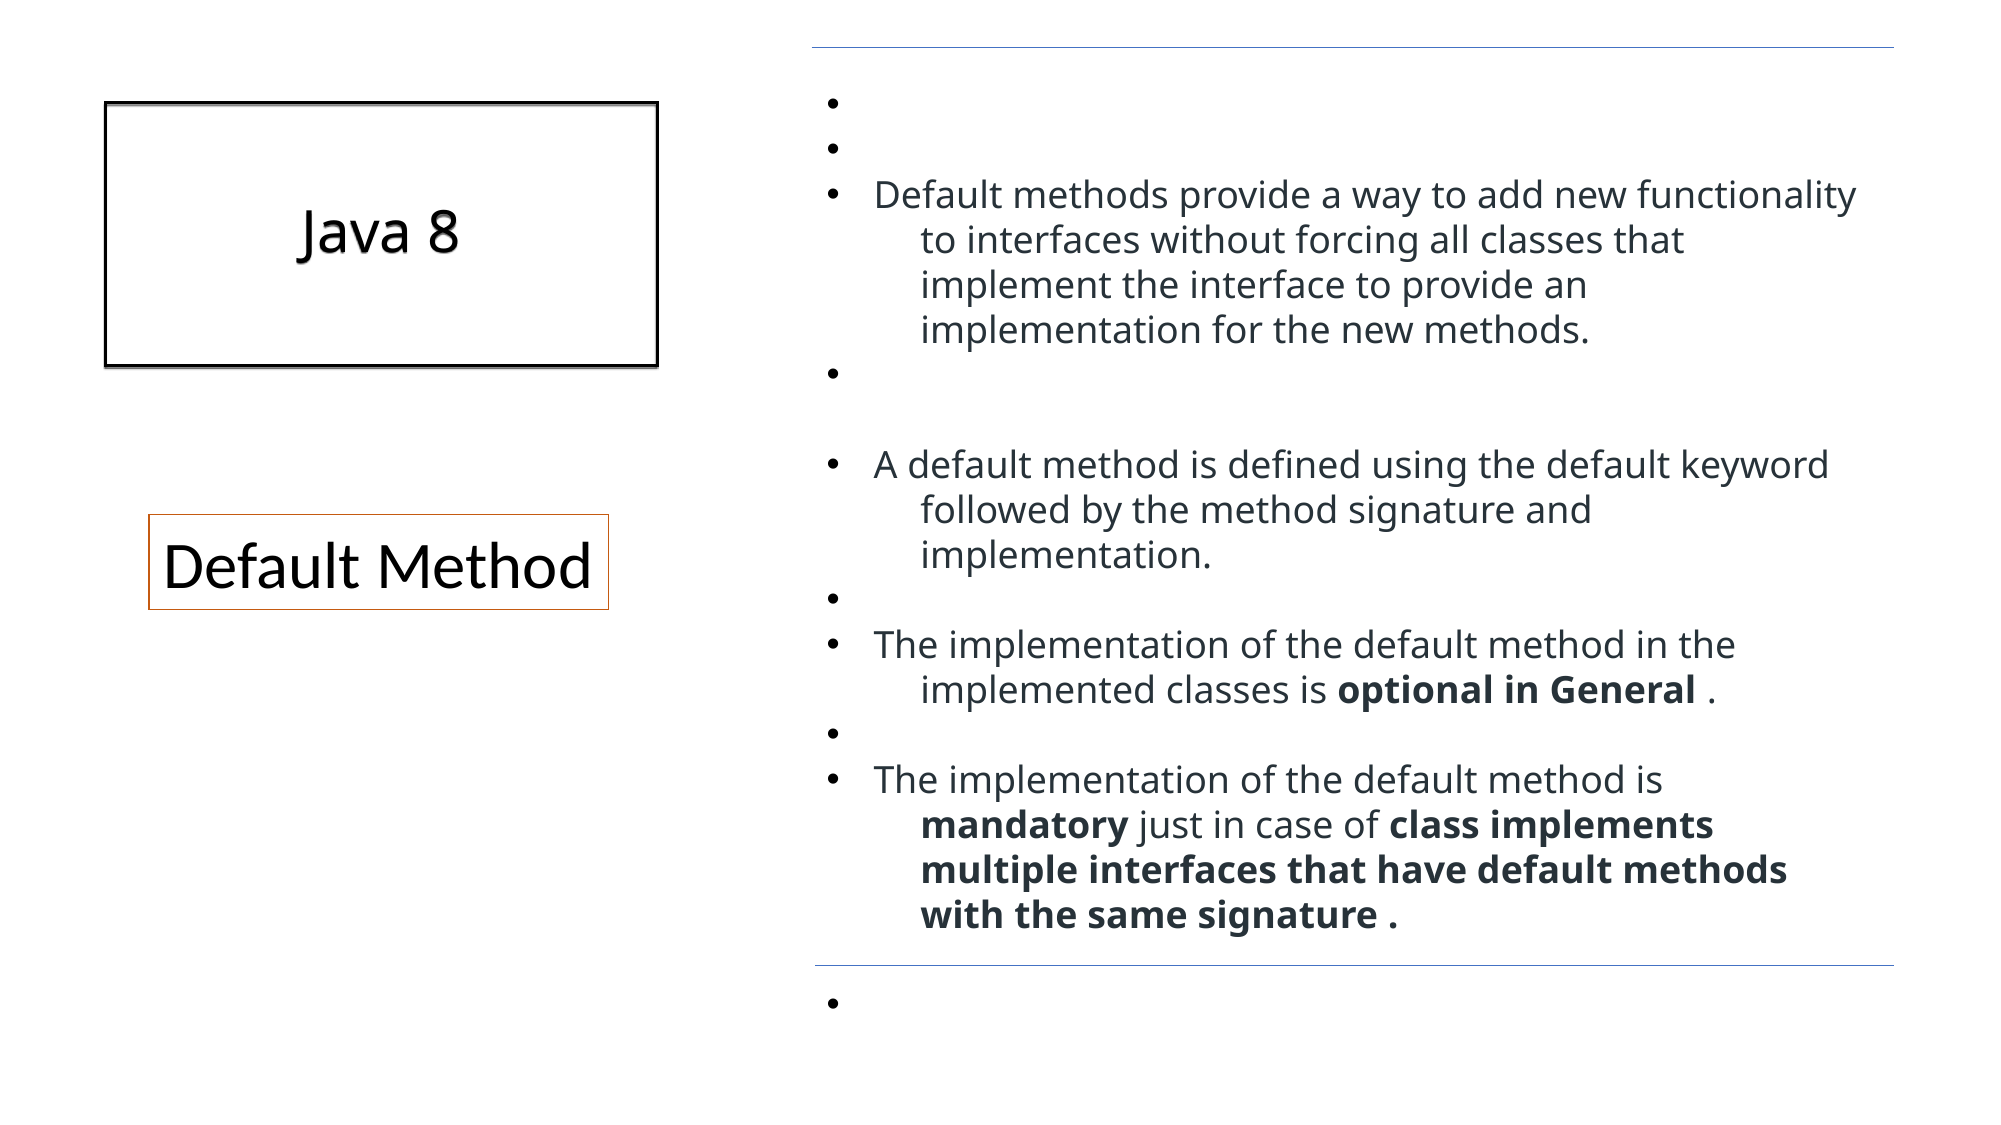

Default methods provide a way to add new functionality to interfaces without forcing all classes that implement the interface to provide an implementation for the new methods.
A default method is defined using the default keyword followed by the method signature and implementation.
The implementation of the default method in the implemented classes is optional in General .
The implementation of the default method is mandatory just in case of class implements multiple interfaces that have default methods with the same signature .
# Java 8
Default Method